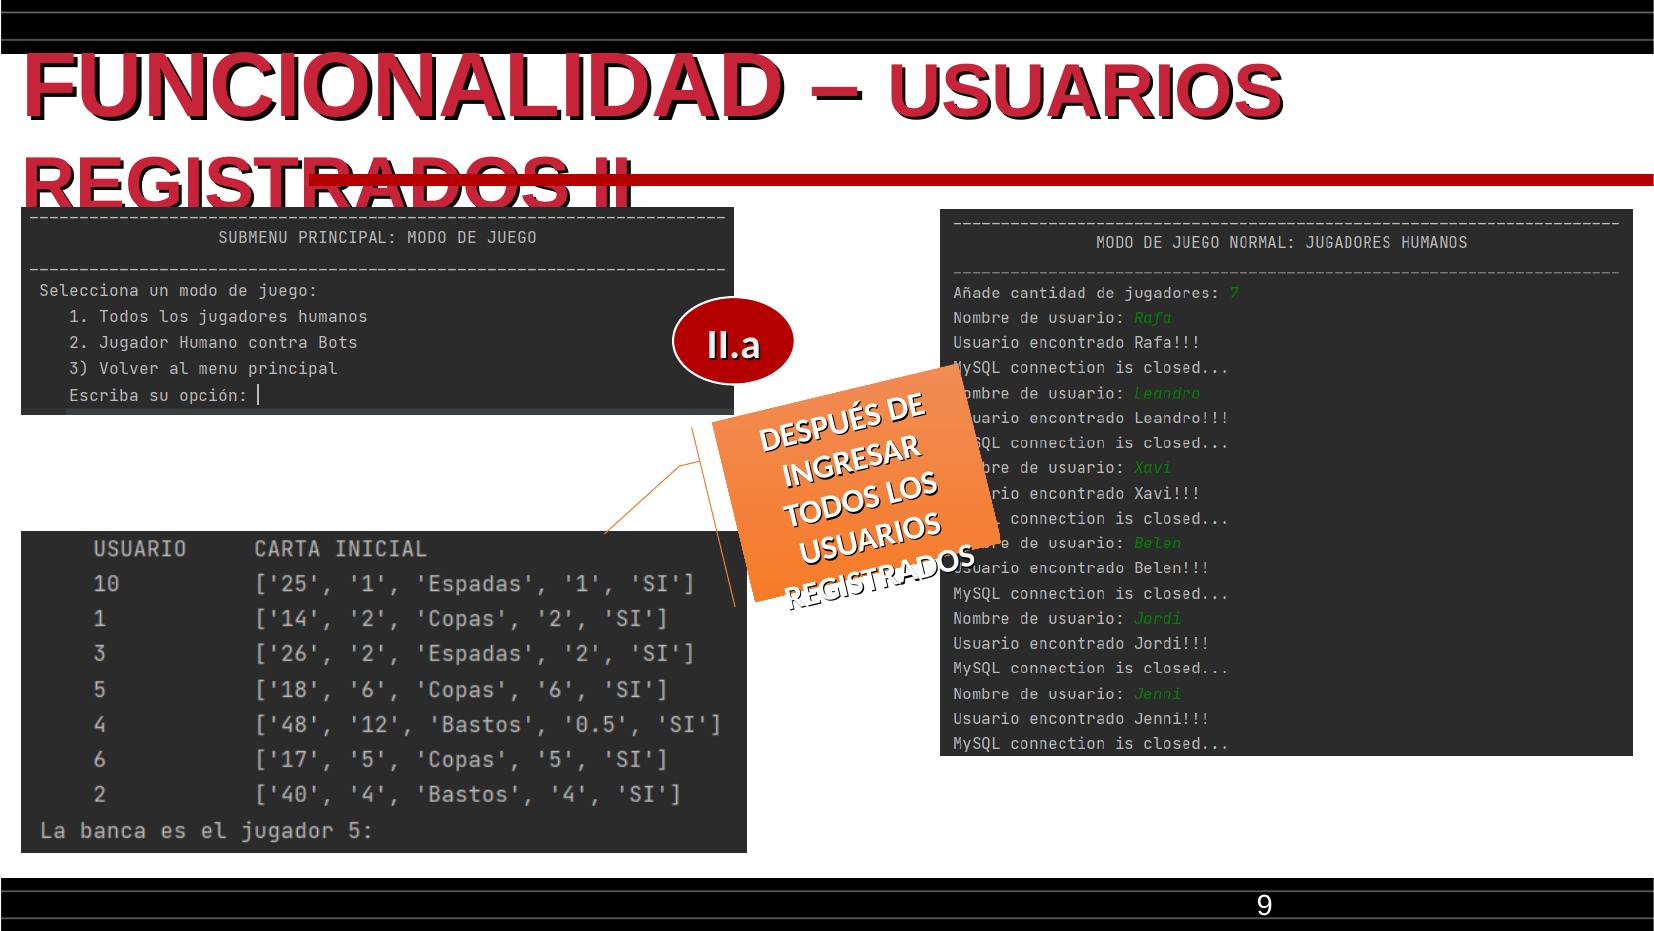

Funcionalidad – Usuarios Registrados II
II.a
Después de ingresar todos los usuarios registrados